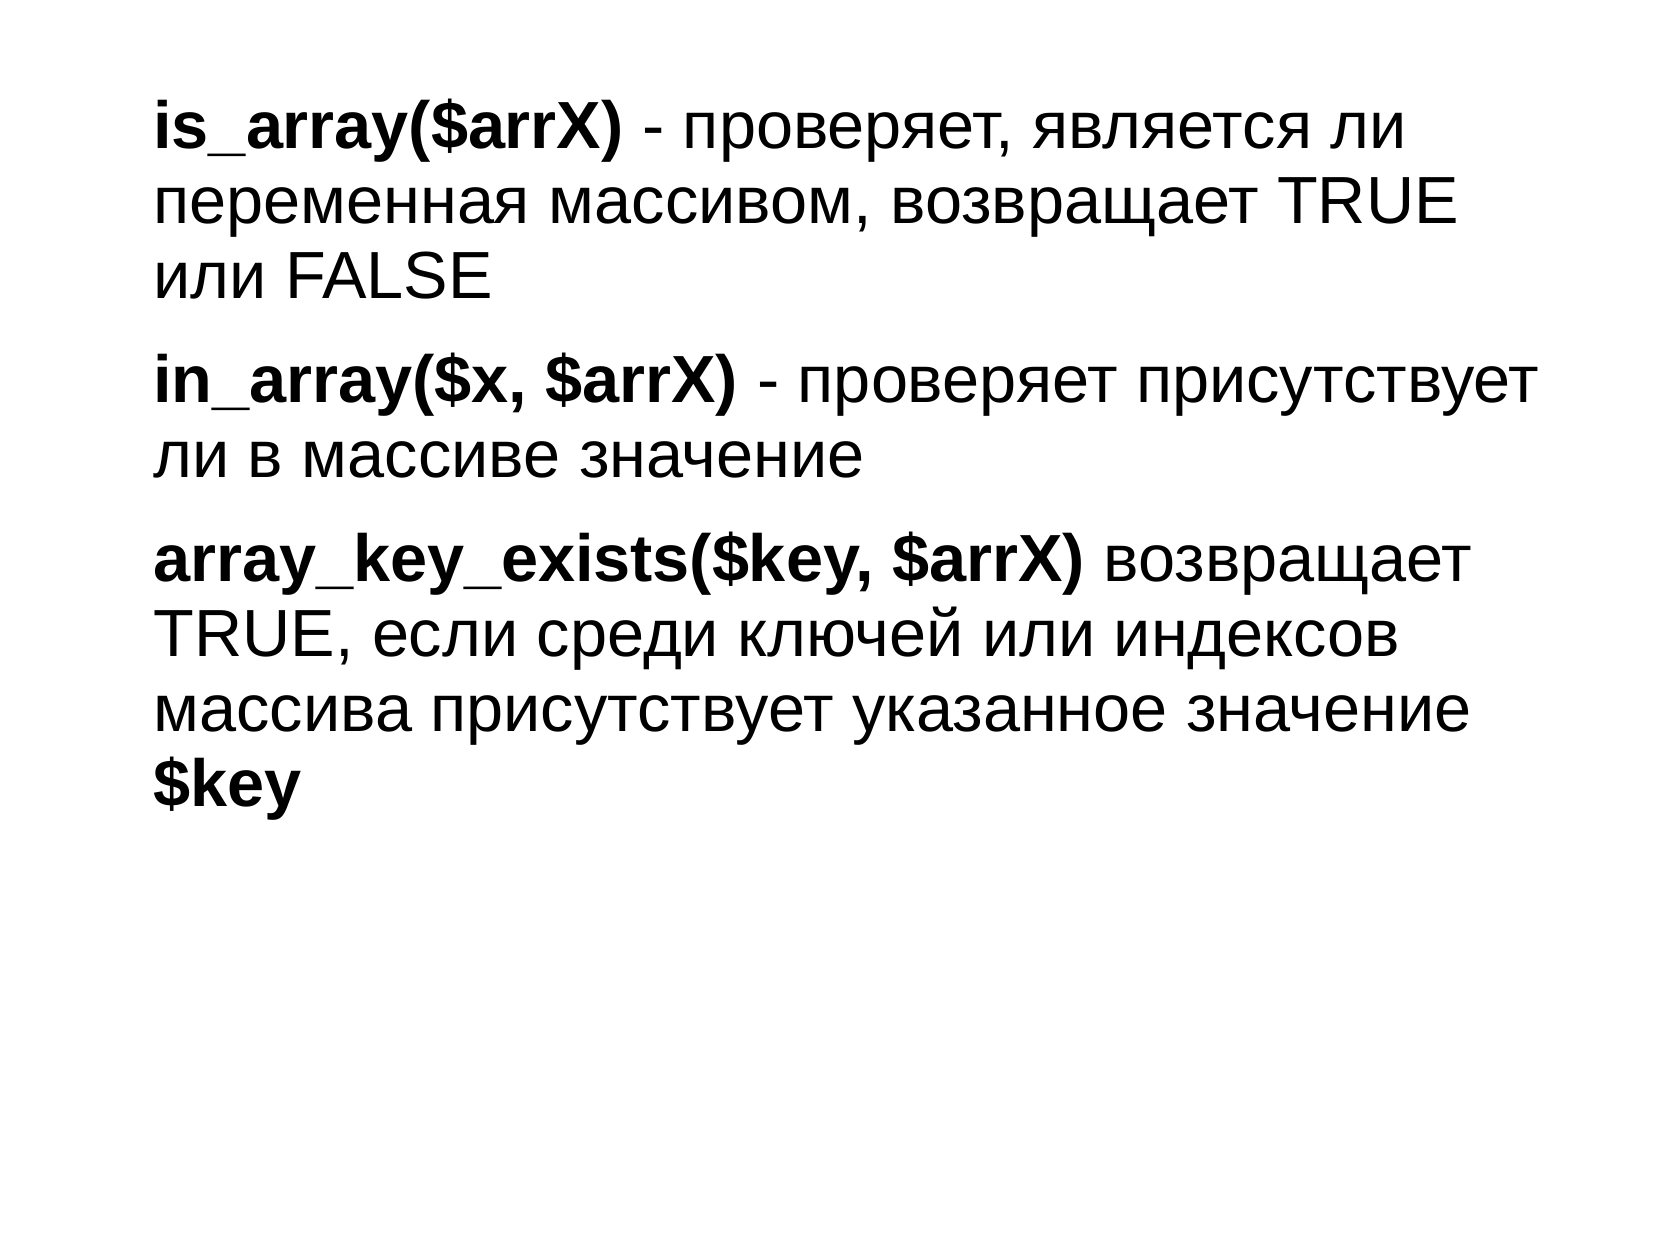

# is_array($arrX) - проверяет, является ли переменная массивом, возвращает TRUE или FALSE
in_array($x, $arrX) - проверяет присутствует ли в массиве значение
array_key_exists($key, $arrX) возвращает TRUE, если среди ключей или индексов массива присутствует указанное значение $key